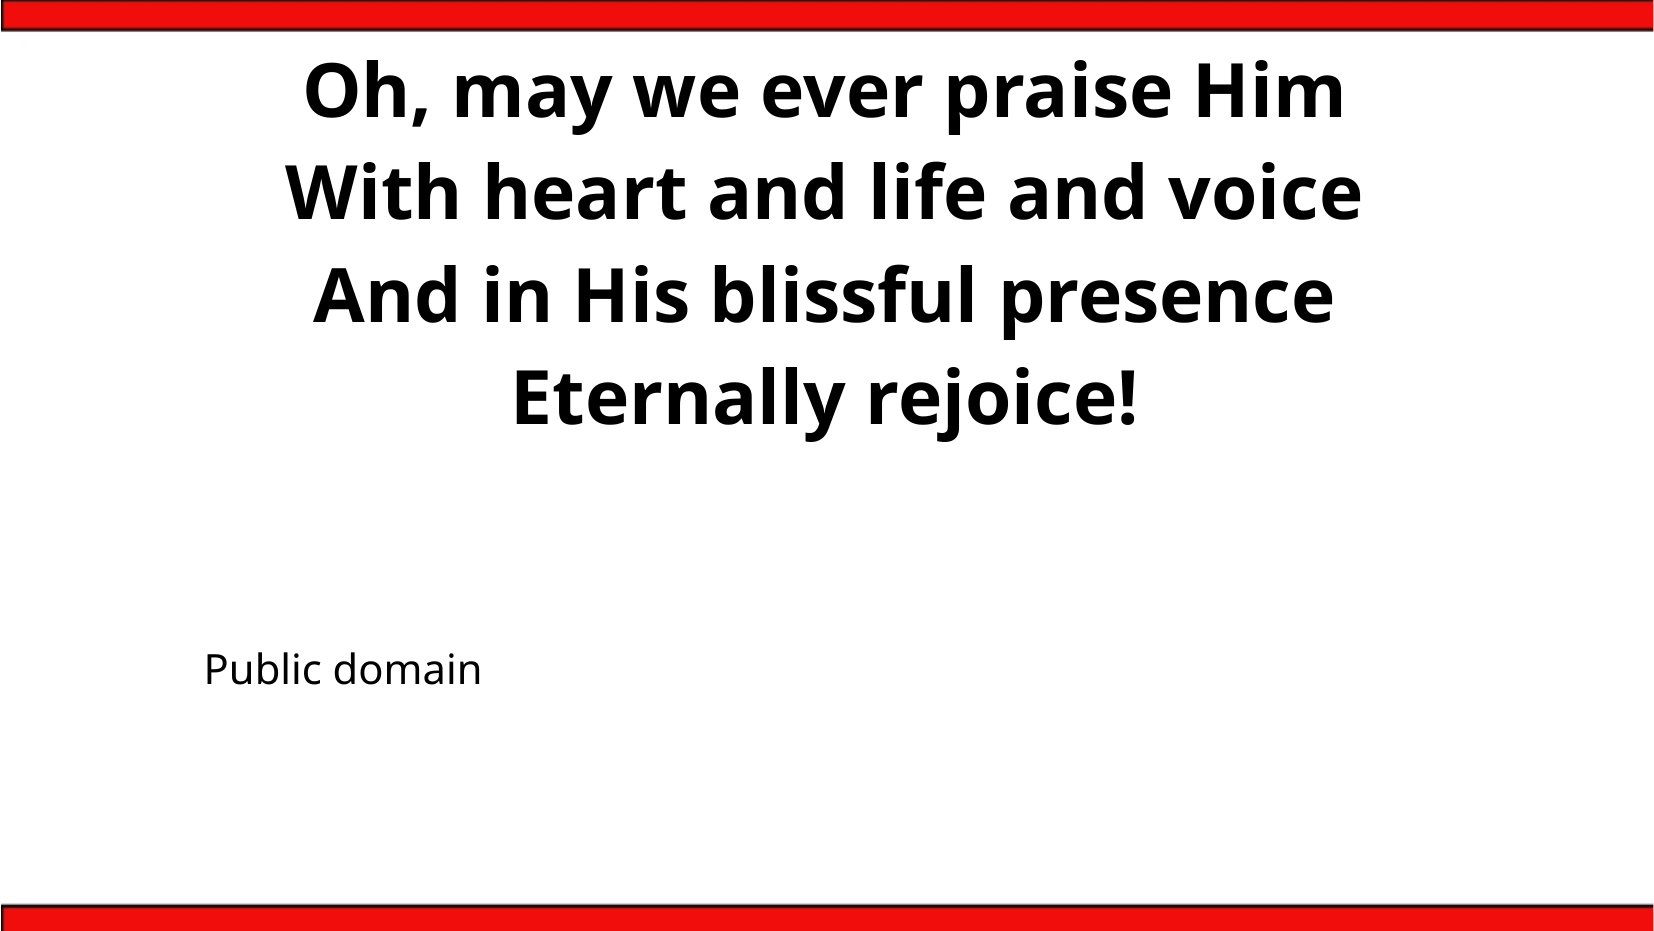

Oh, may we ever praise Him
With heart and life and voice
And in His blissful presence
Eternally rejoice!
 Public domain